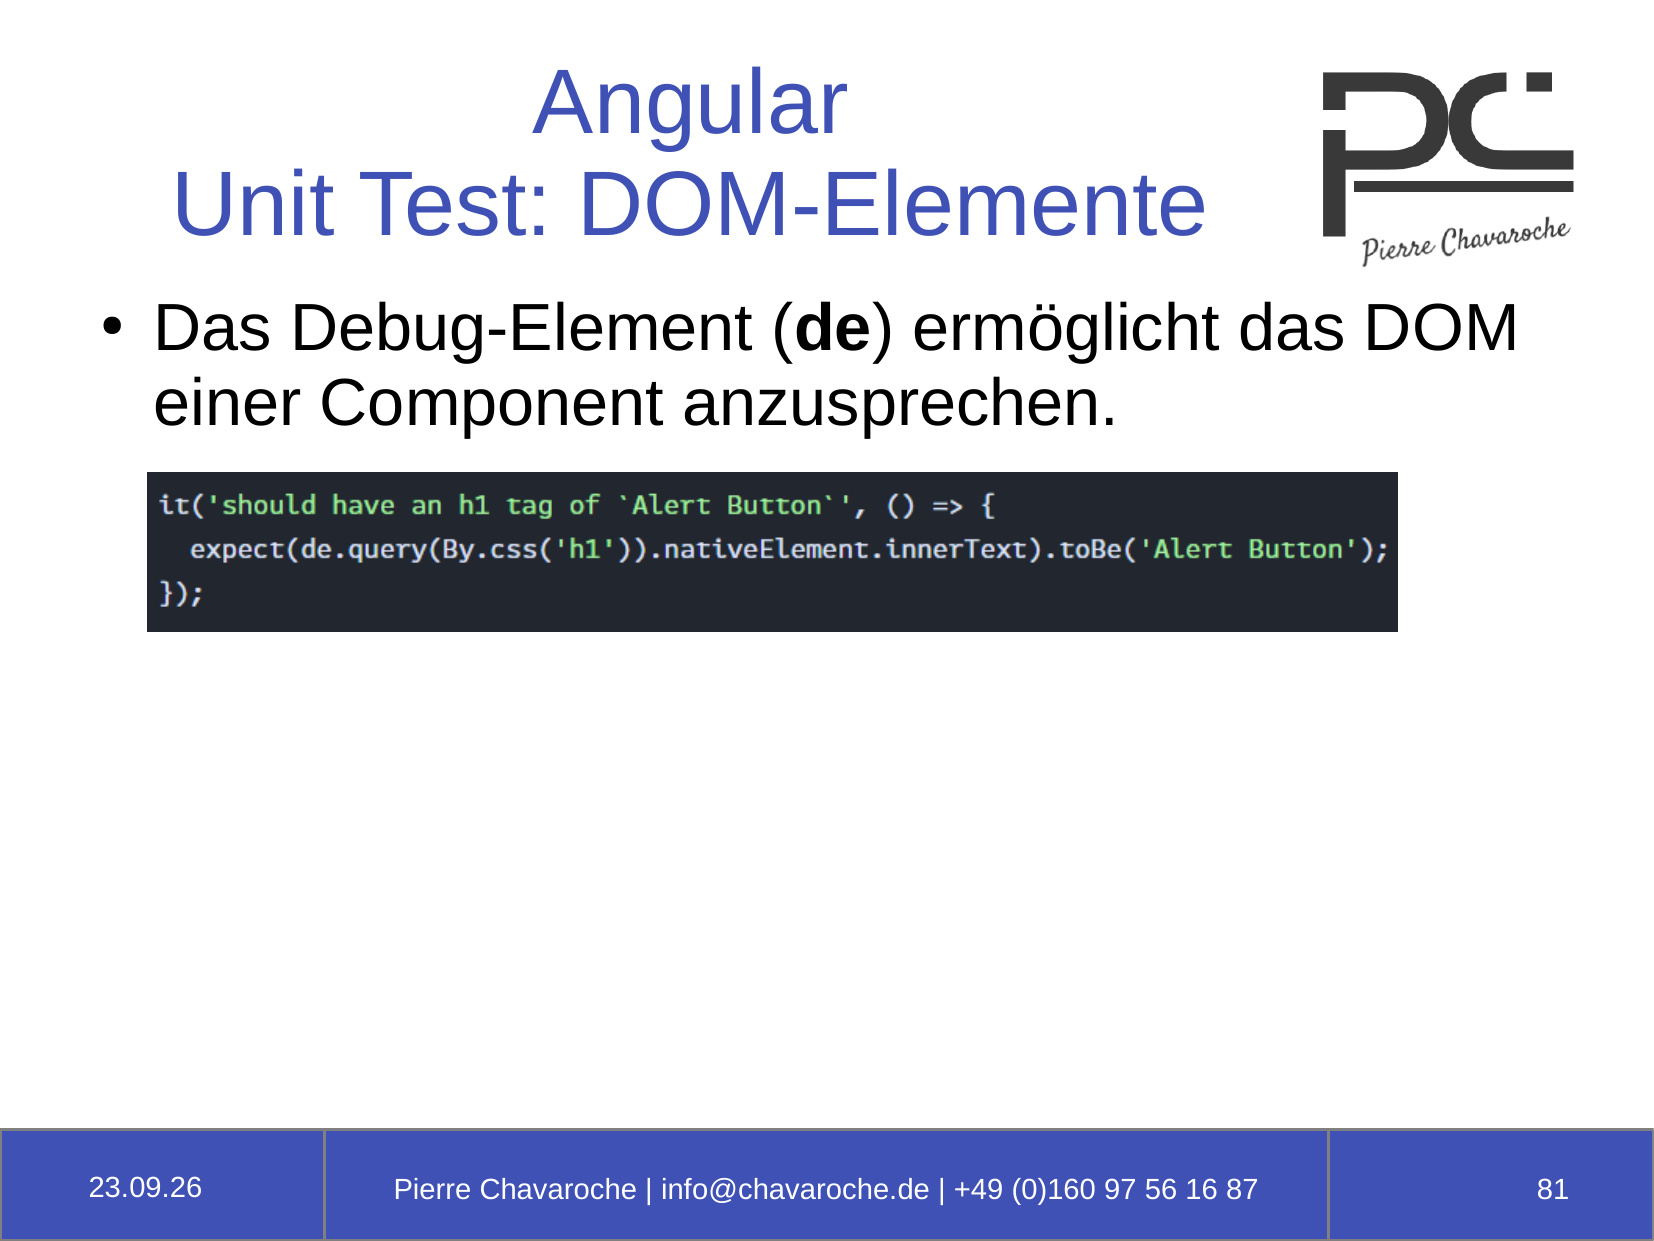

# Angular Unit Test: DOM-Elemente
Das Debug-Element (de) ermöglicht das DOM einer Component anzusprechen.
Pierre Chavaroche | info@chavaroche.de | +49 (0)160 97 56 16 87
81